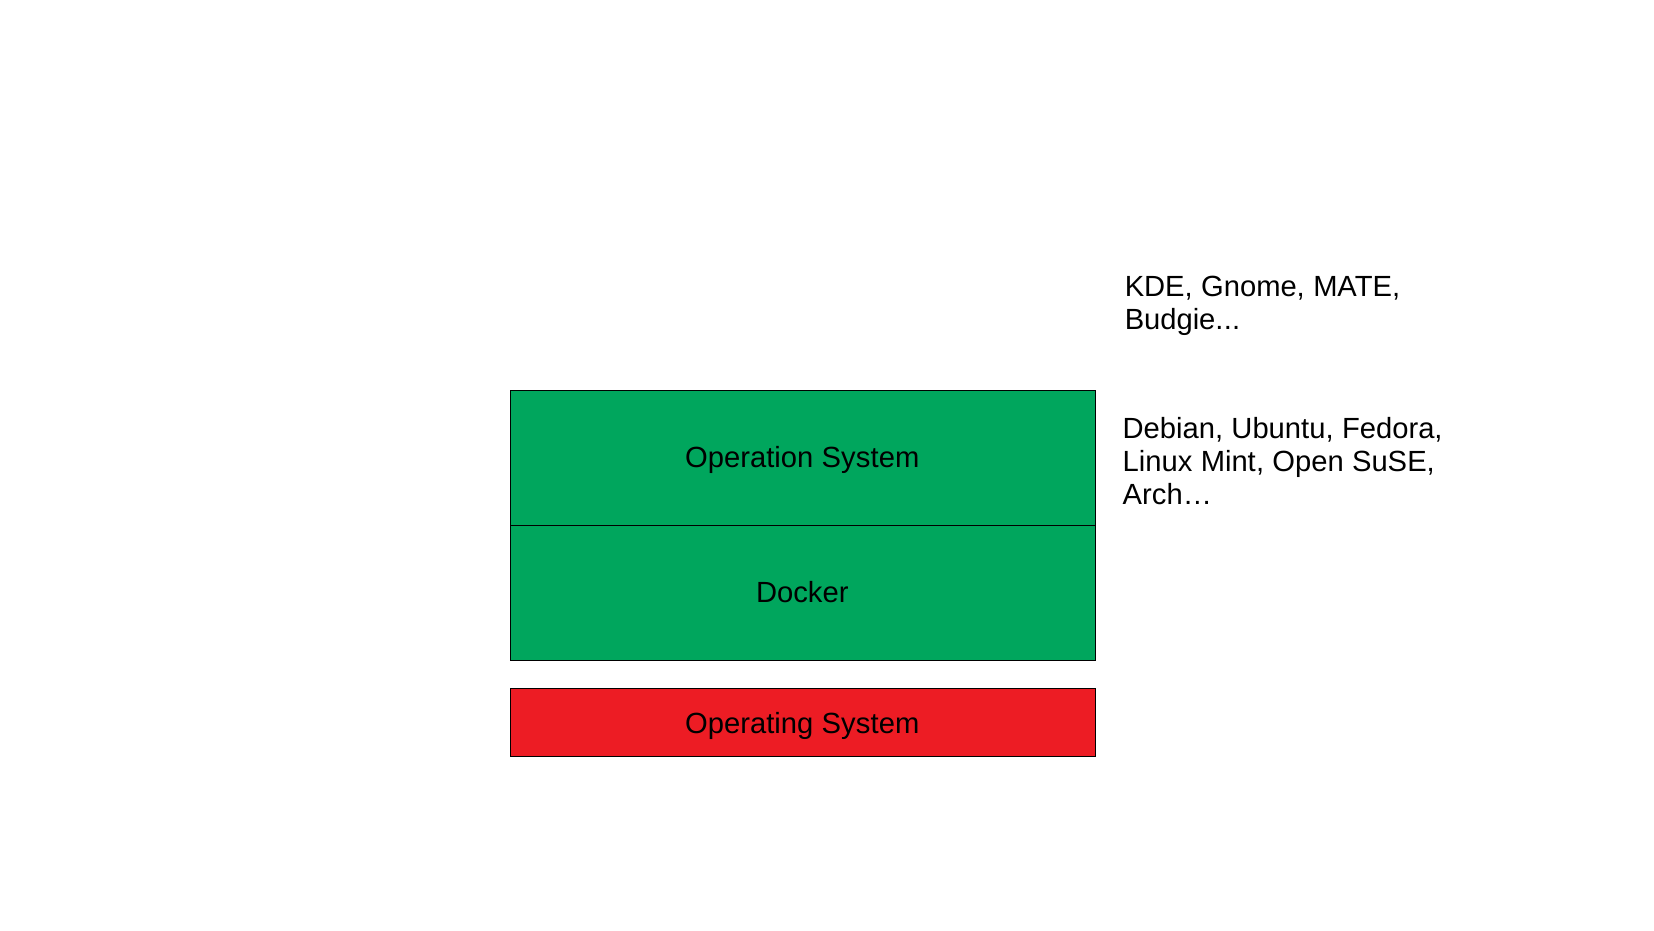

#
KDE, Gnome, MATE,
Budgie...
Operation System
Debian, Ubuntu, Fedora,
Linux Mint, Open SuSE,
Arch…
Docker
Operating System